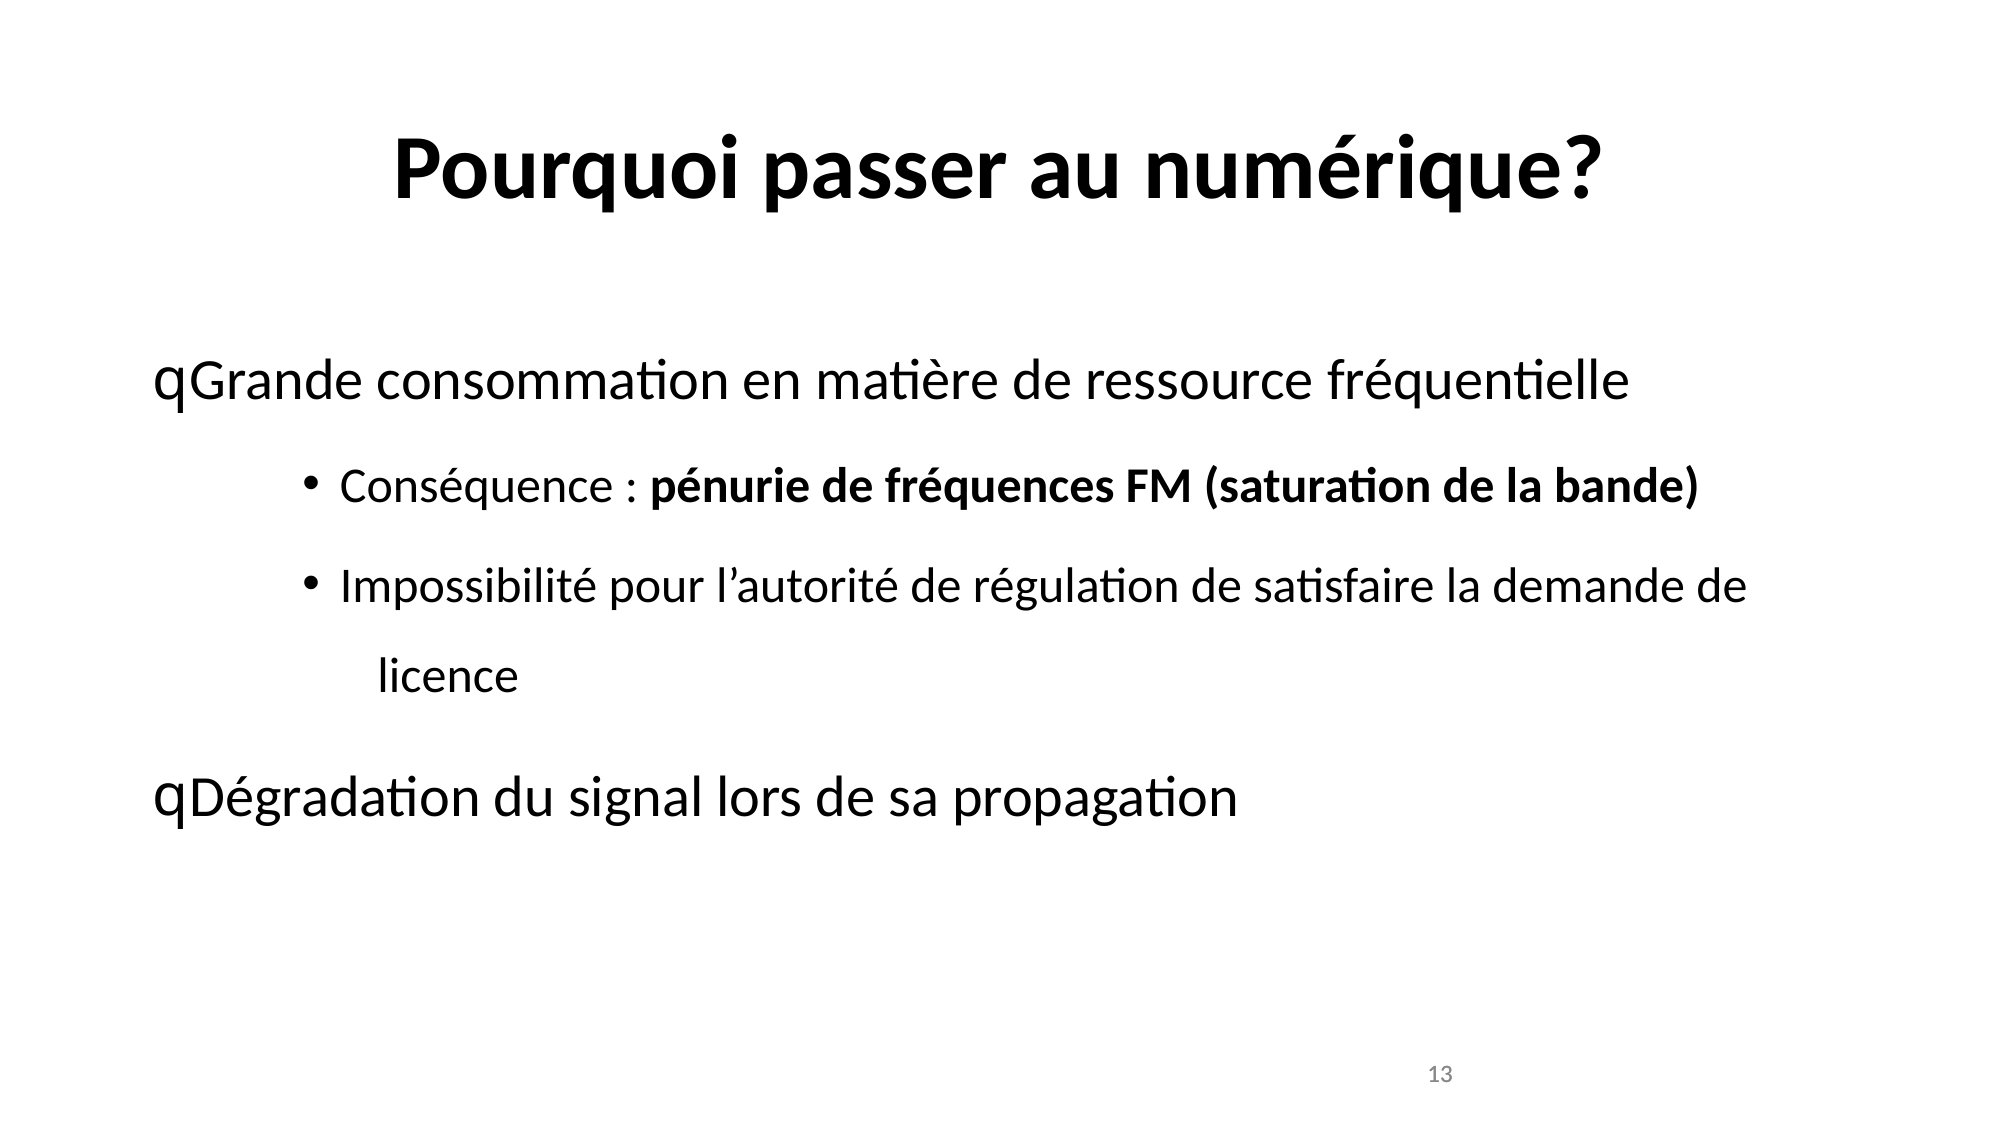

# Pourquoi passer au numérique?
Grande consommation en matière de ressource fréquentielle
Conséquence : pénurie de fréquences FM (saturation de la bande)
Impossibilité pour l’autorité de régulation de satisfaire la demande de licence
Dégradation du signal lors de sa propagation
13
13